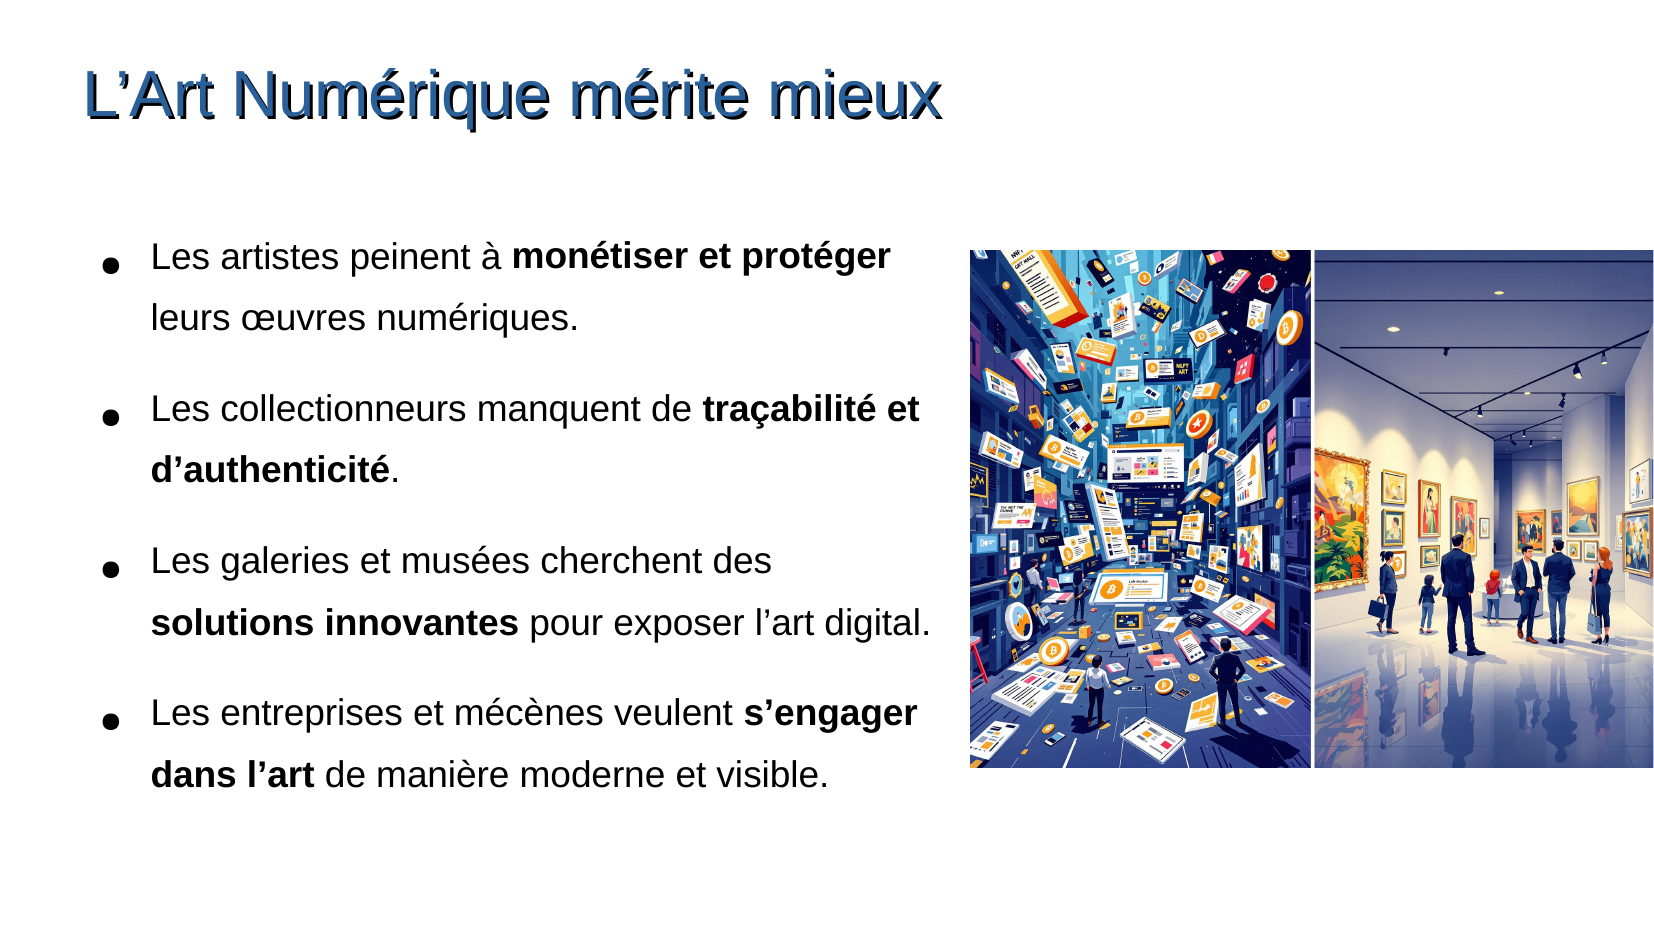

# L’Art Numérique mérite mieux
Les artistes peinent à monétiser et protéger leurs œuvres numériques.
Les collectionneurs manquent de traçabilité et d’authenticité.
Les galeries et musées cherchent des solutions innovantes pour exposer l’art digital.
Les entreprises et mécènes veulent s’engager dans l’art de manière moderne et visible.